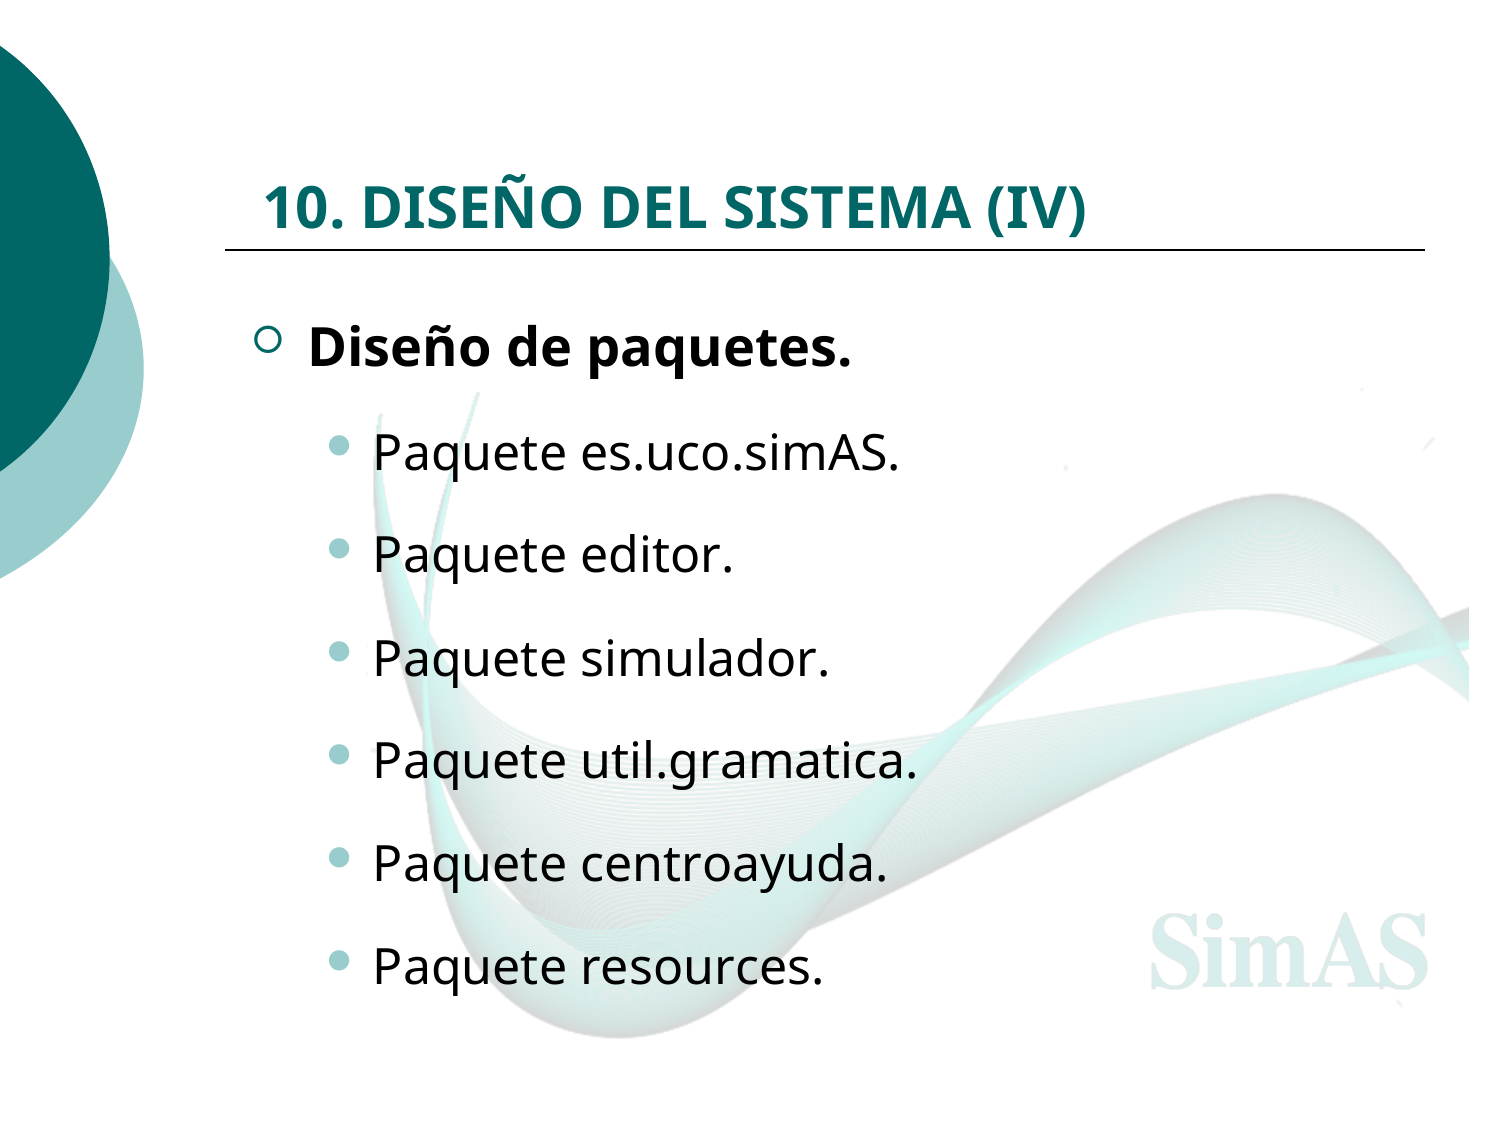

# 10. DISEÑO DEL SISTEMA (IV)
Diseño de paquetes.
Paquete es.uco.simAS.
Paquete editor.
Paquete simulador.
Paquete util.gramatica.
Paquete centroayuda.
Paquete resources.